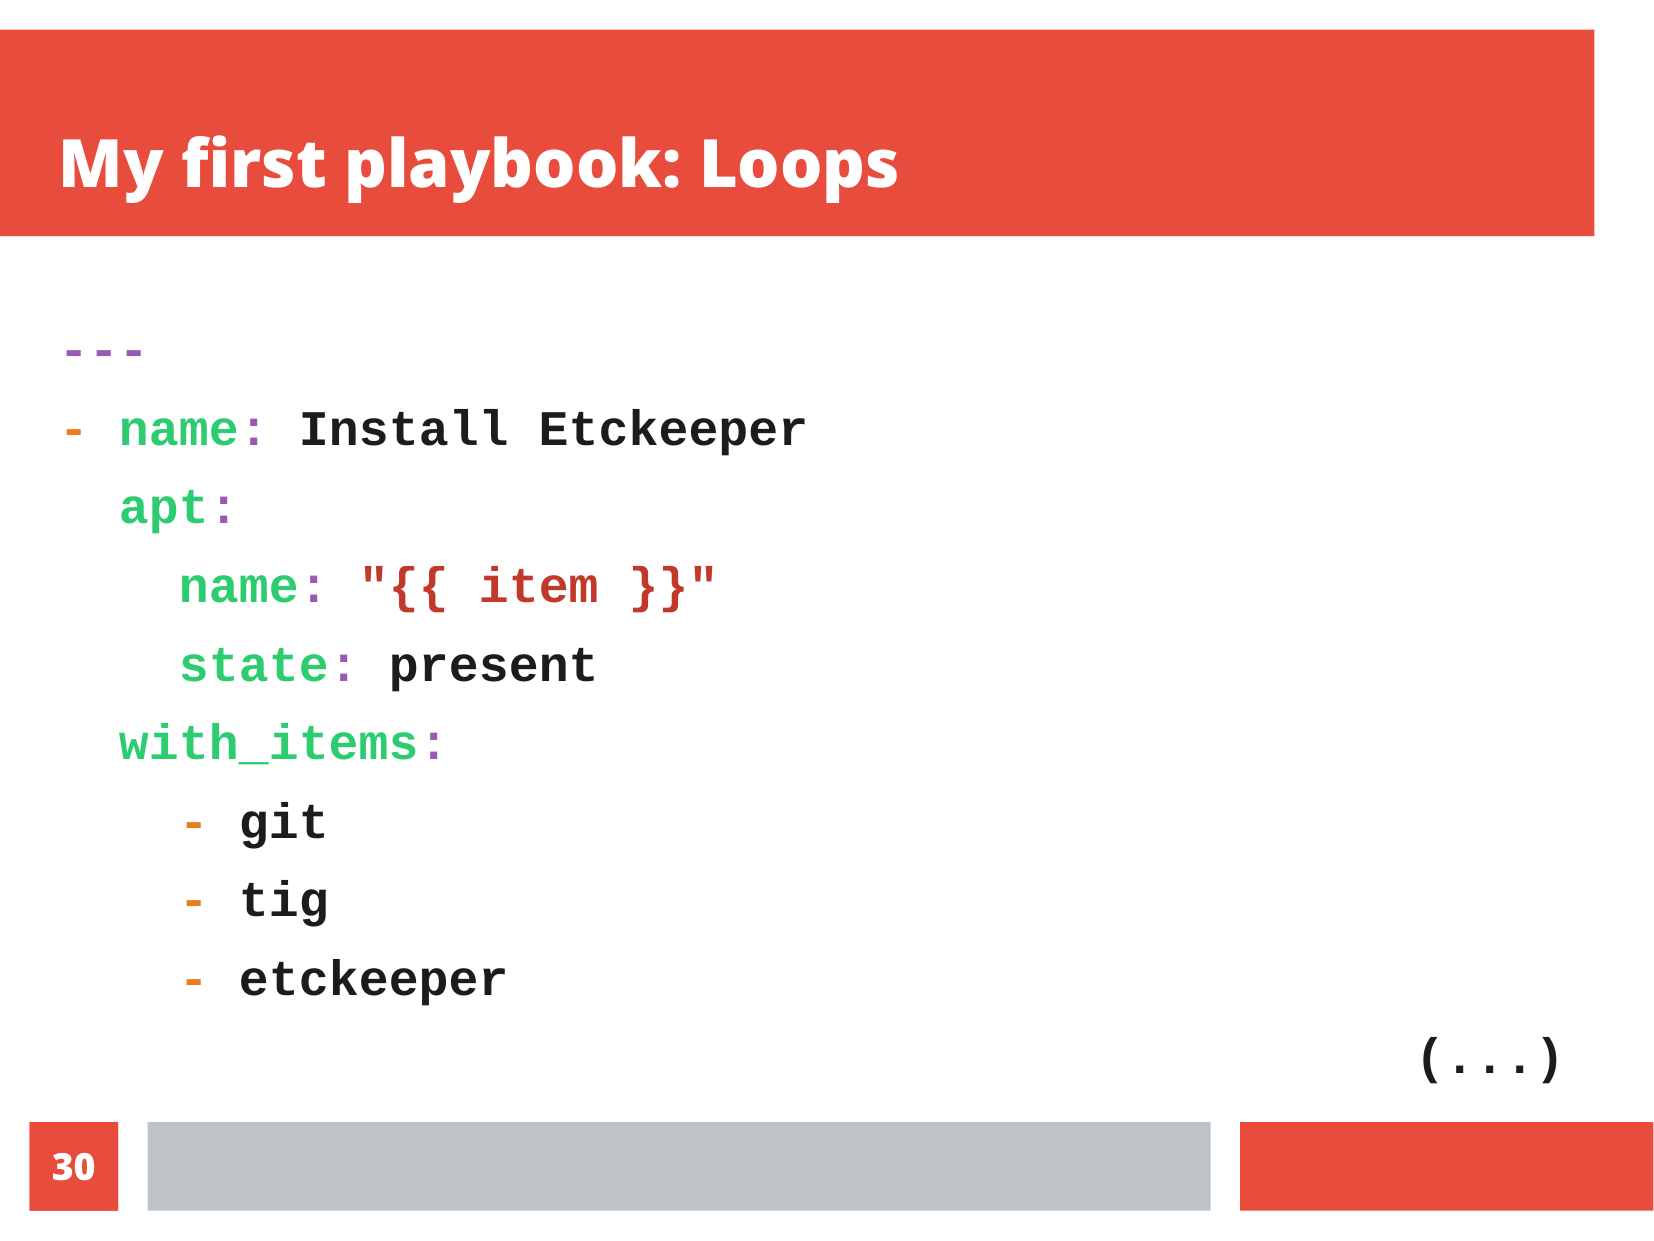

# My first playbook: Loops
---
- name: Install Etckeeper
 apt:
 name: "{{ item }}"
 state: present
 with_items:
 - git
 - tig
 - etckeeper
(...)
30